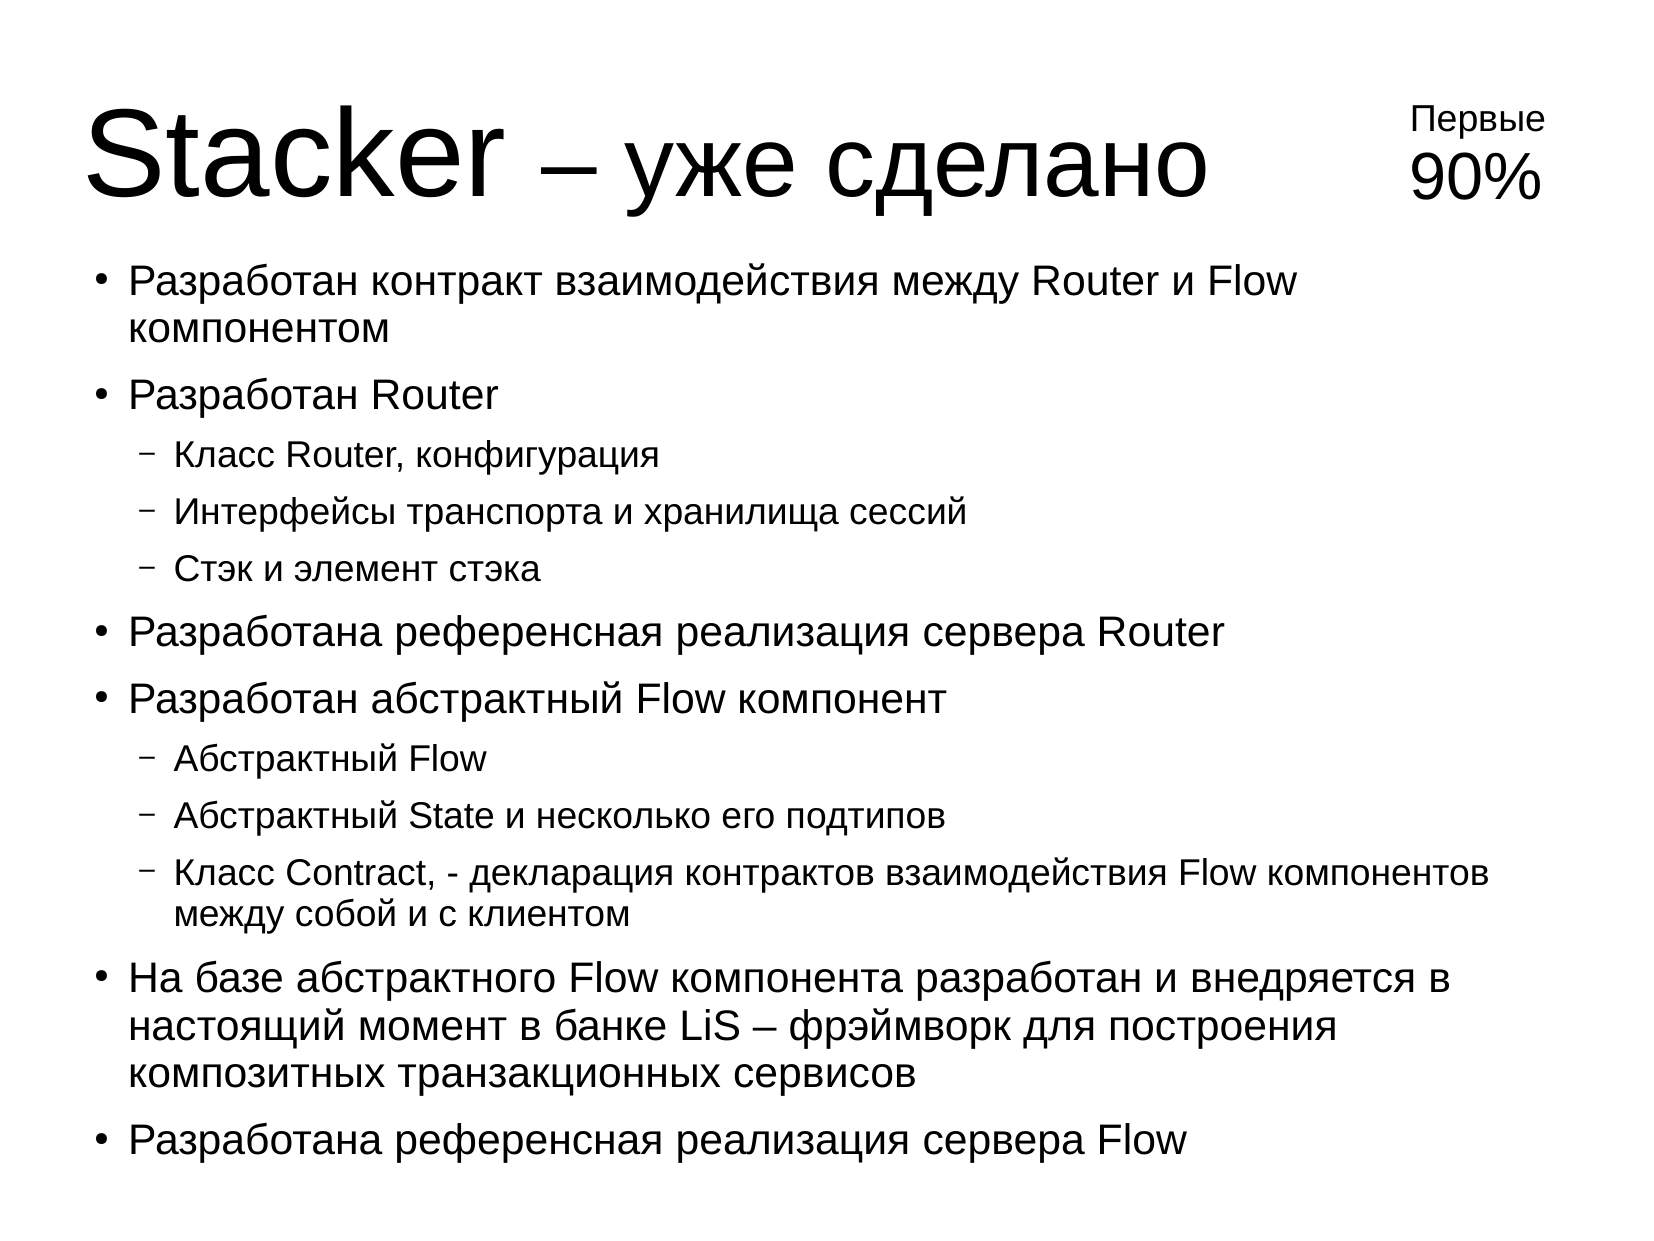

# Stacker – уже сделано
Первые
90%
Разработан контракт взаимодействия между Router и Flow компонентом
Разработан Router
Класс Router, конфигурация
Интерфейсы транспорта и хранилища сессий
Стэк и элемент стэка
Разработана референсная реализация сервера Router
Разработан абстрактный Flow компонент
Абстрактный Flow
Абстрактный State и несколько его подтипов
Класс Contract, - декларация контрактов взаимодействия Flow компонентов между собой и с клиентом
На базе абстрактного Flow компонента разработан и внедряется в настоящий момент в банке LiS – фрэймворк для построения композитных транзакционных сервисов
Разработана референсная реализация сервера Flow